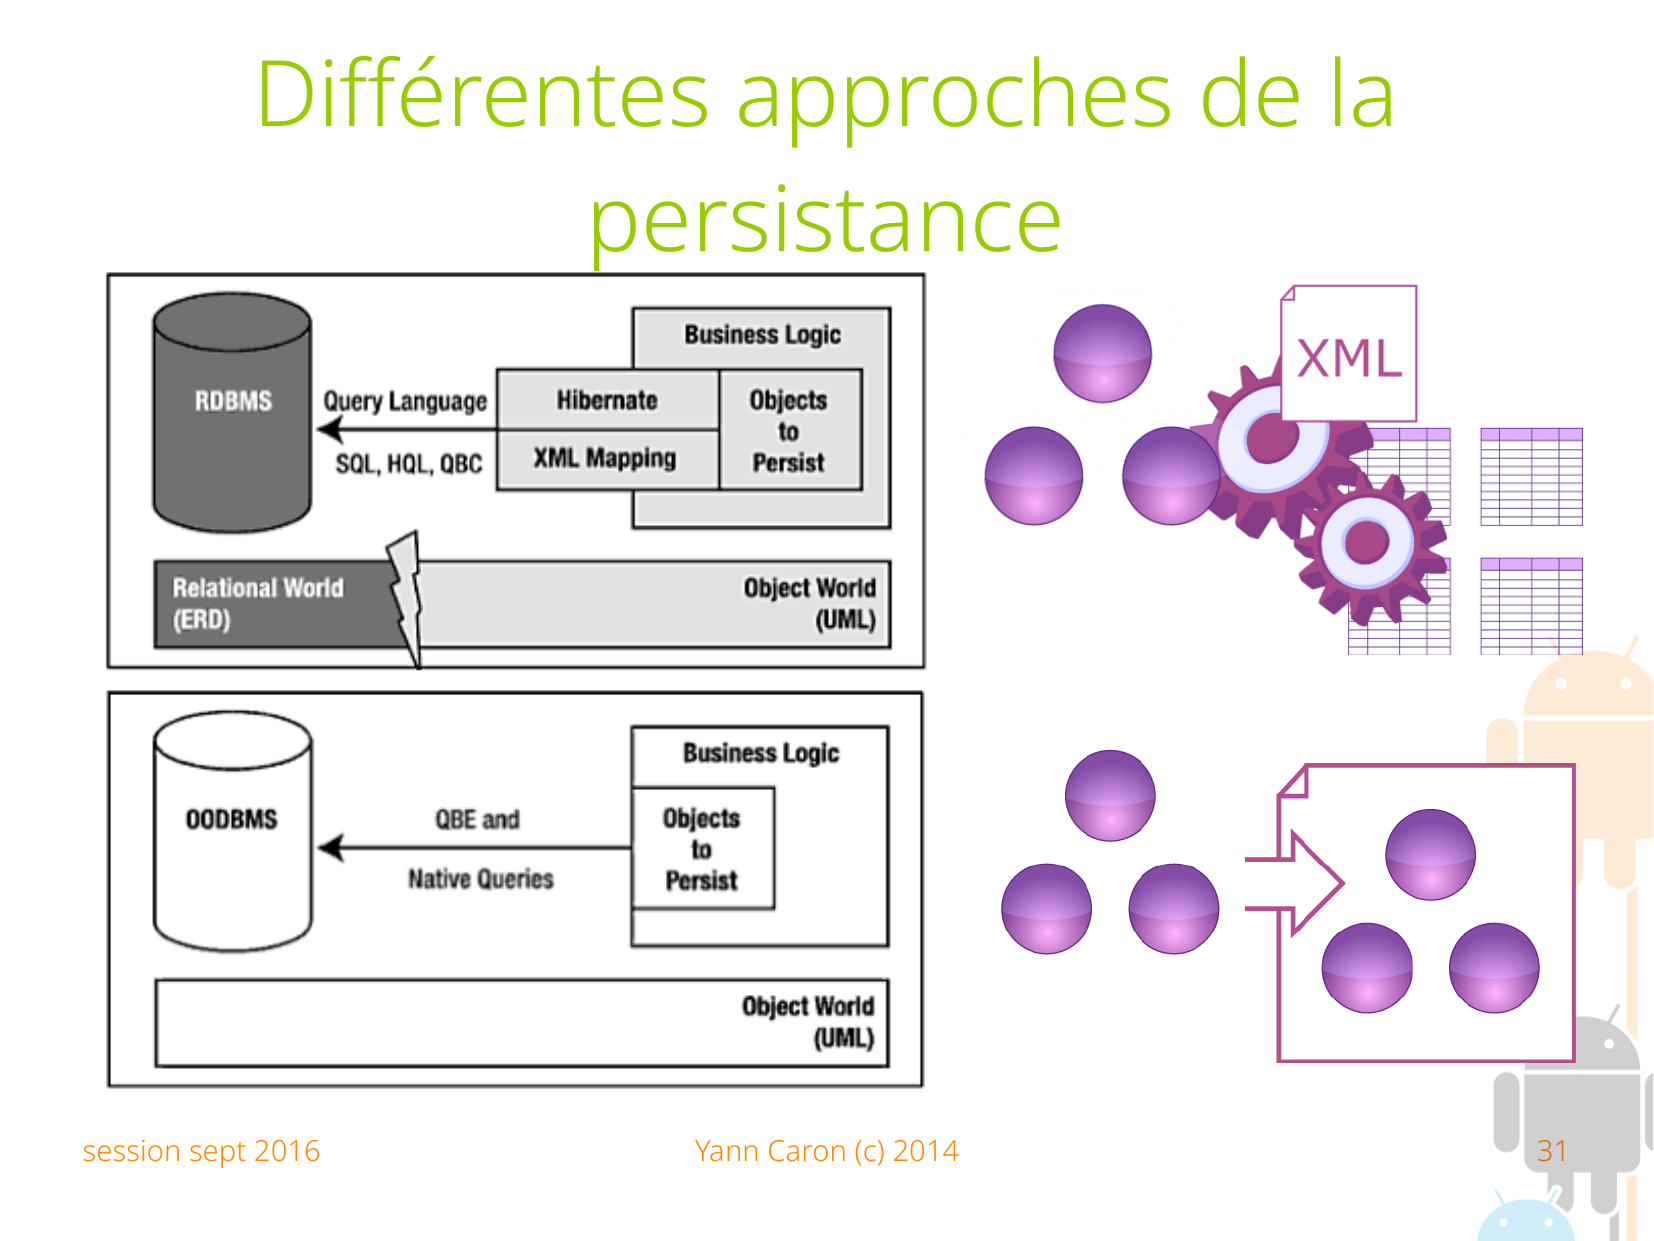

# Différentes approches de la persistance
session sept 2016
Yann Caron (c) 2014
31